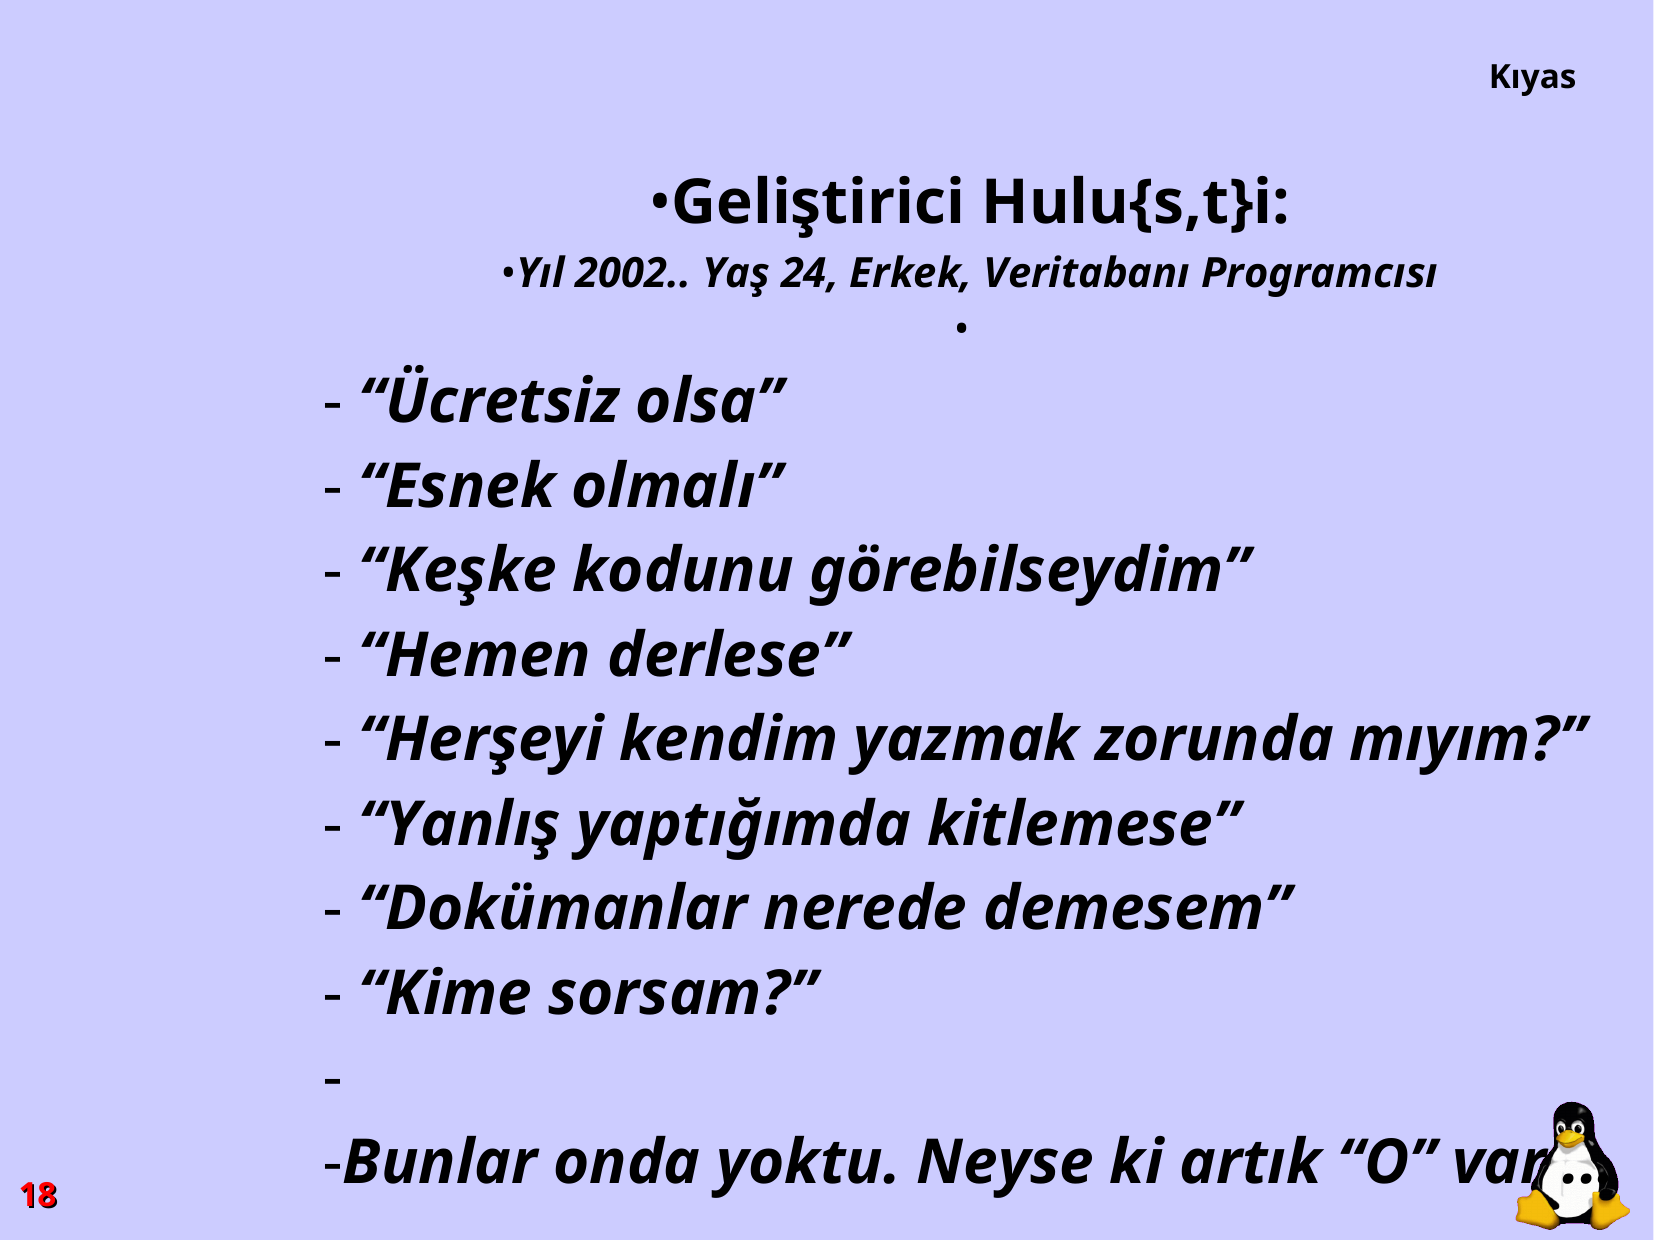

Kıyas
Geliştirici Hulu{s,t}i:
Yıl 2002.. Yaş 24, Erkek, Veritabanı Programcısı
 “Ücretsiz olsa”
 “Esnek olmalı”
 “Keşke kodunu görebilseydim”
 “Hemen derlese”
 “Herşeyi kendim yazmak zorunda mıyım?”
 “Yanlış yaptığımda kitlemese”
 “Dokümanlar nerede demesem”
 “Kime sorsam?”
Bunlar onda yoktu. Neyse ki artık “O” var ...